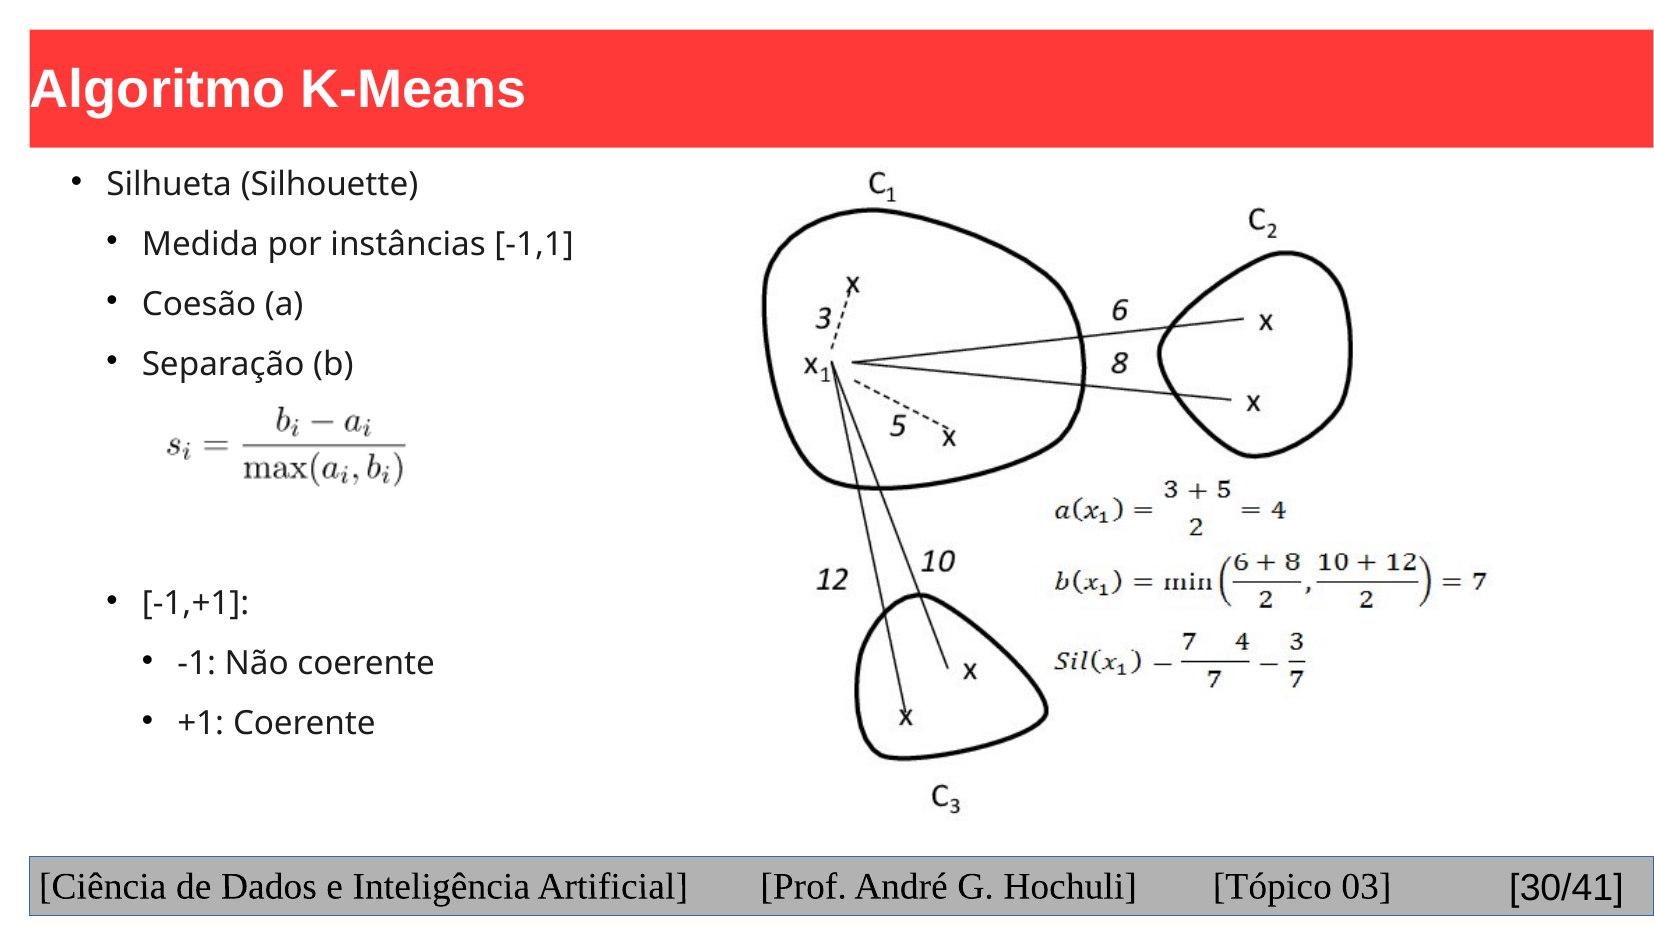

# Algoritmo K-Means
Silhueta (Silhouette)
Medida por instâncias [-1,1]
Coesão (a)
Separação (b)
[-1,+1]:
-1: Não coerente
+1: Coerente